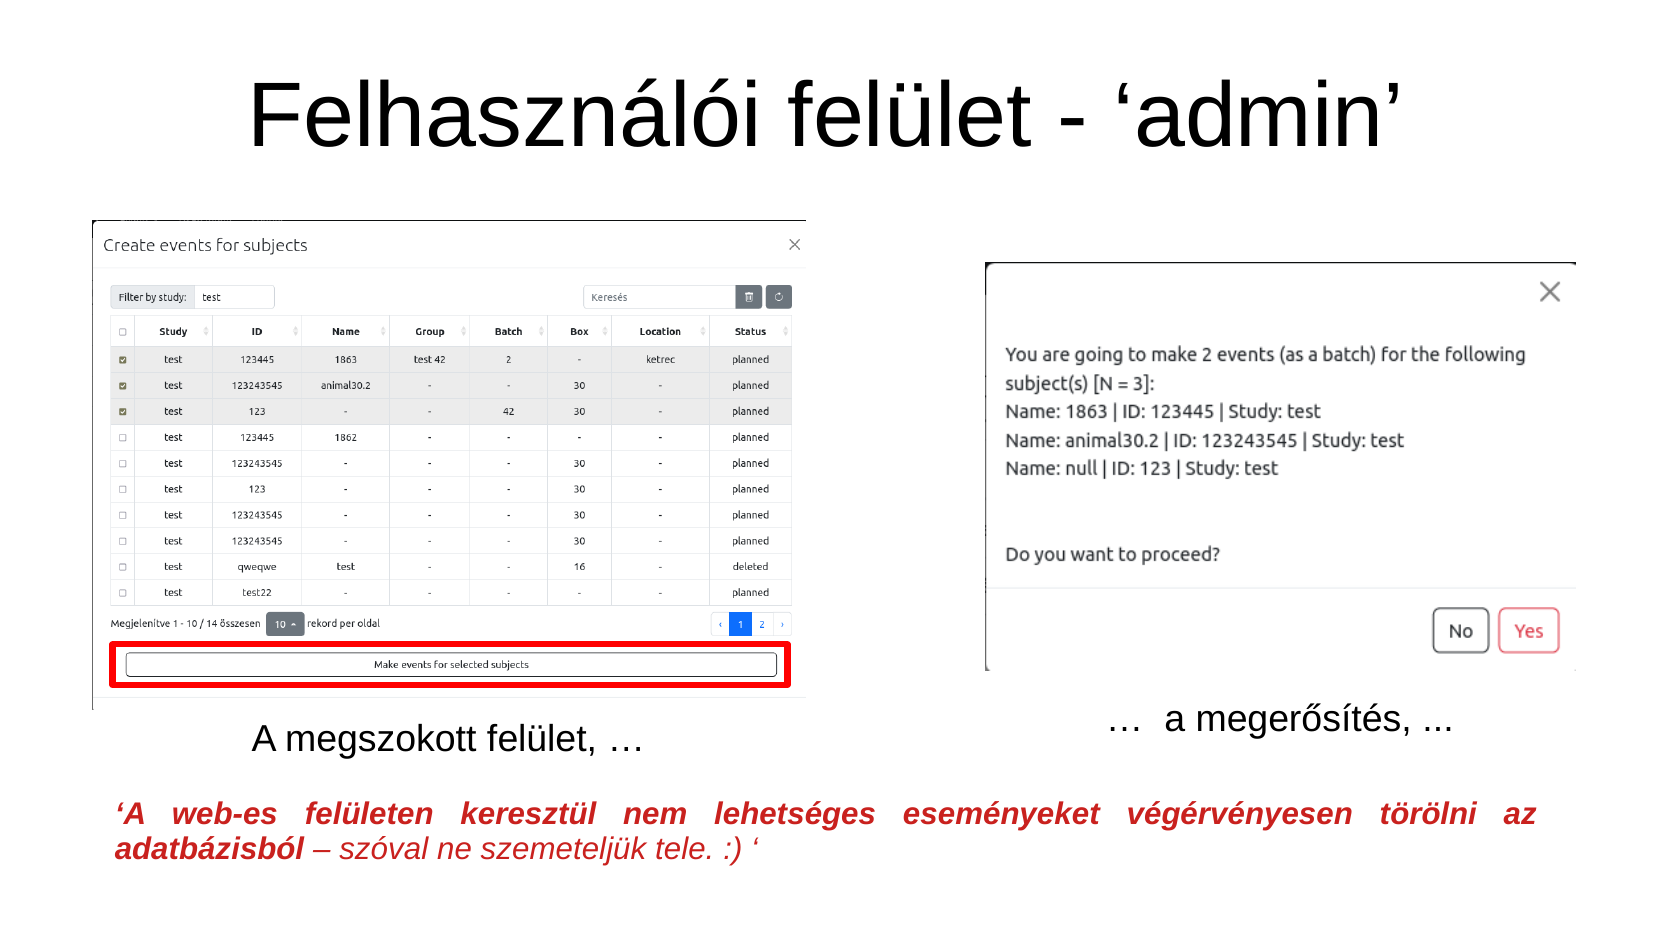

# Felhasználói felület - ‘admin’
A megszokott felület, …
… a megerősítés, ...
‘A web-es felületen keresztül nem lehetséges eseményeket végérvényesen törölni az adatbázisból – szóval ne szemeteljük tele. :) ‘